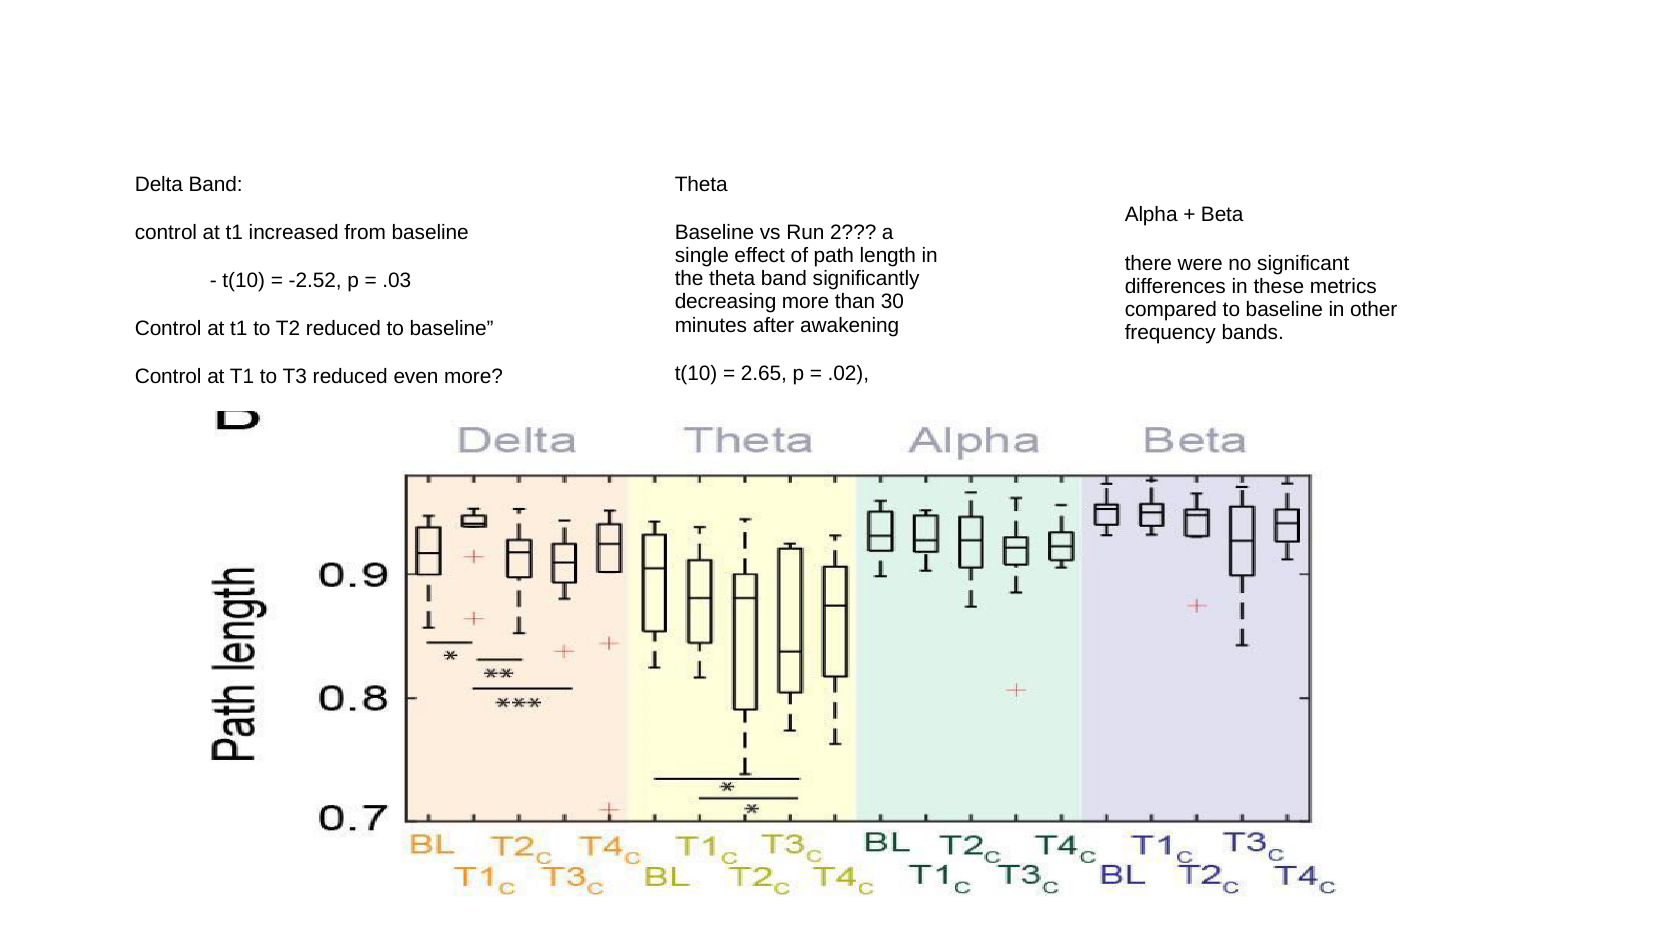

Delta Band:
control at t1 increased from baseline
	- t(10) = -2.52, p = .03
Control at t1 to T2 reduced to baseline”
Control at T1 to T3 reduced even more?
Theta
Baseline vs Run 2??? a single effect of path length in the theta band significantly decreasing more than 30 minutes after awakening
t(10) = 2.65, p = .02),
Alpha + Beta
there were no significant differences in these metrics compared to baseline in other frequency bands.